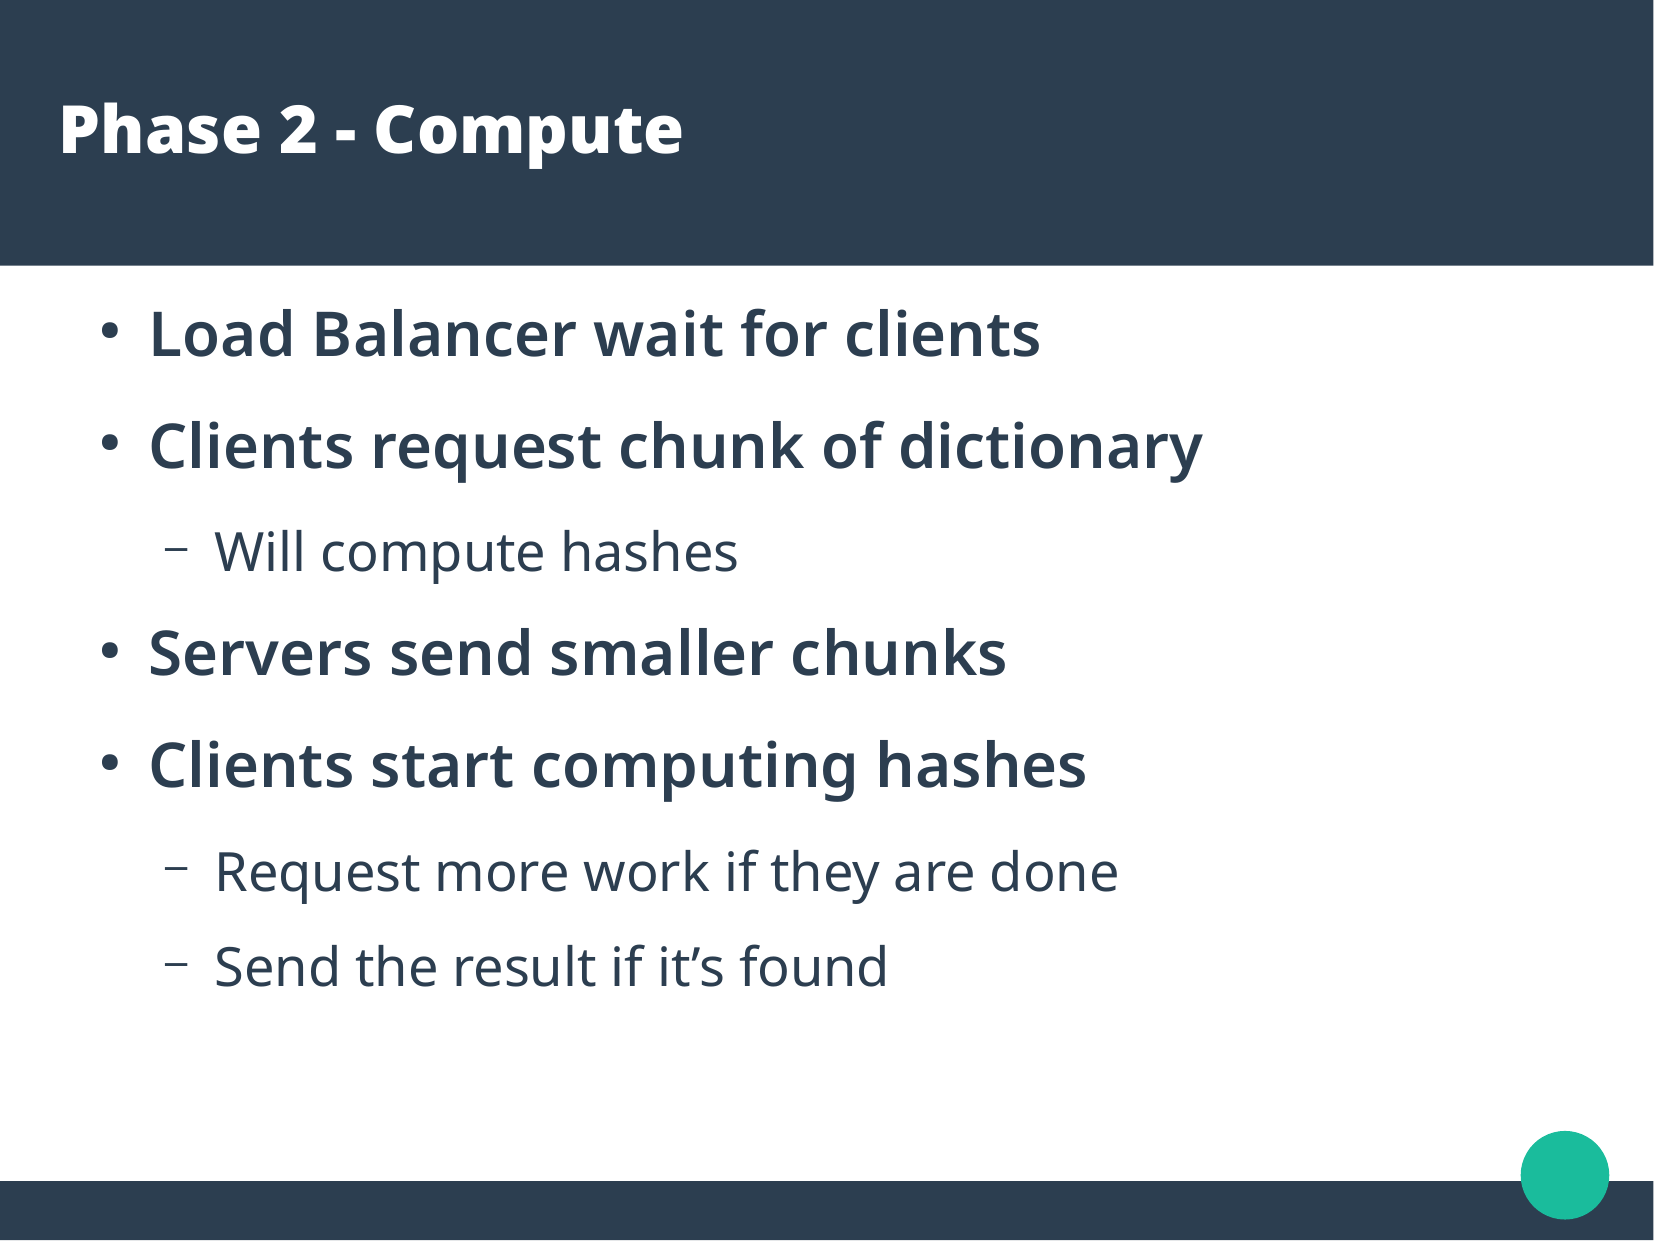

# Phase 2 - Compute
Load Balancer wait for clients
Clients request chunk of dictionary
Will compute hashes
Servers send smaller chunks
Clients start computing hashes
Request more work if they are done
Send the result if it’s found